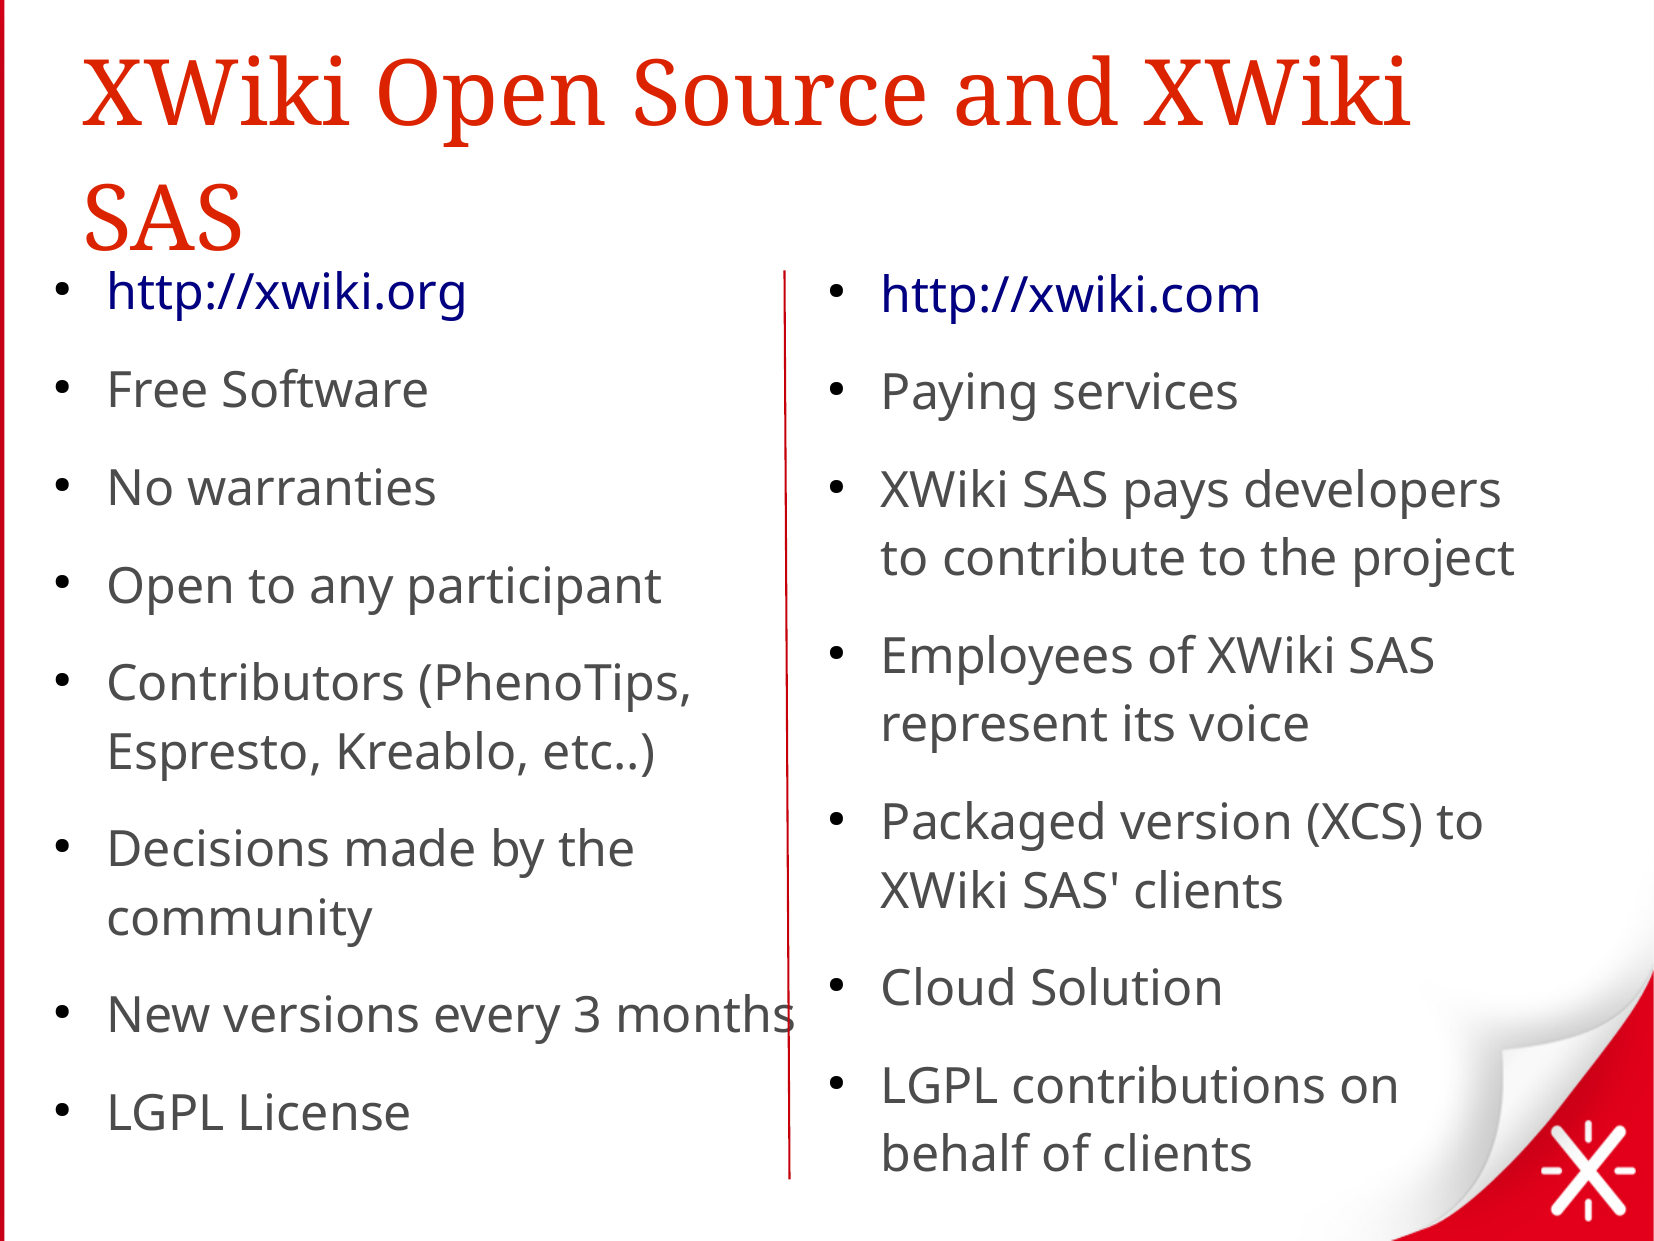

# XWiki Open Source and XWiki SAS
http://xwiki.org
Free Software
No warranties
Open to any participant
Contributors (PhenoTips, Espresto, Kreablo, etc..)
Decisions made by the community
New versions every 3 months
LGPL License
http://xwiki.com
Paying services
XWiki SAS pays developers
to contribute to the project
Employees of XWiki SAS represent its voice
Packaged version (XCS) to
XWiki SAS' clients
Cloud Solution
LGPL contributions on
behalf of clients